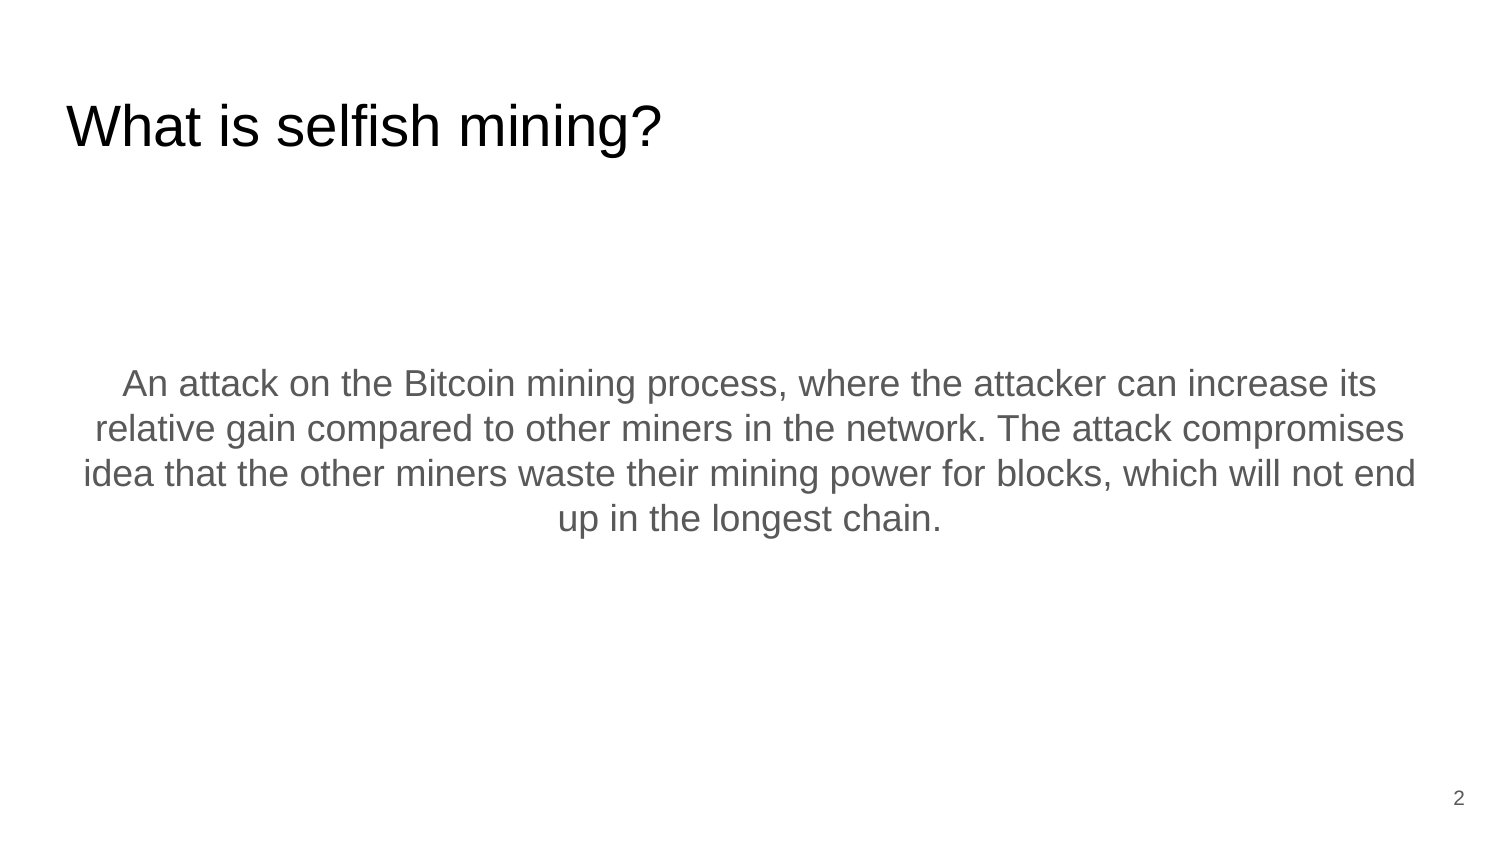

# What is selfish mining?
An attack on the Bitcoin mining process, where the attacker can increase its relative gain compared to other miners in the network. The attack compromises idea that the other miners waste their mining power for blocks, which will not end up in the longest chain.
2